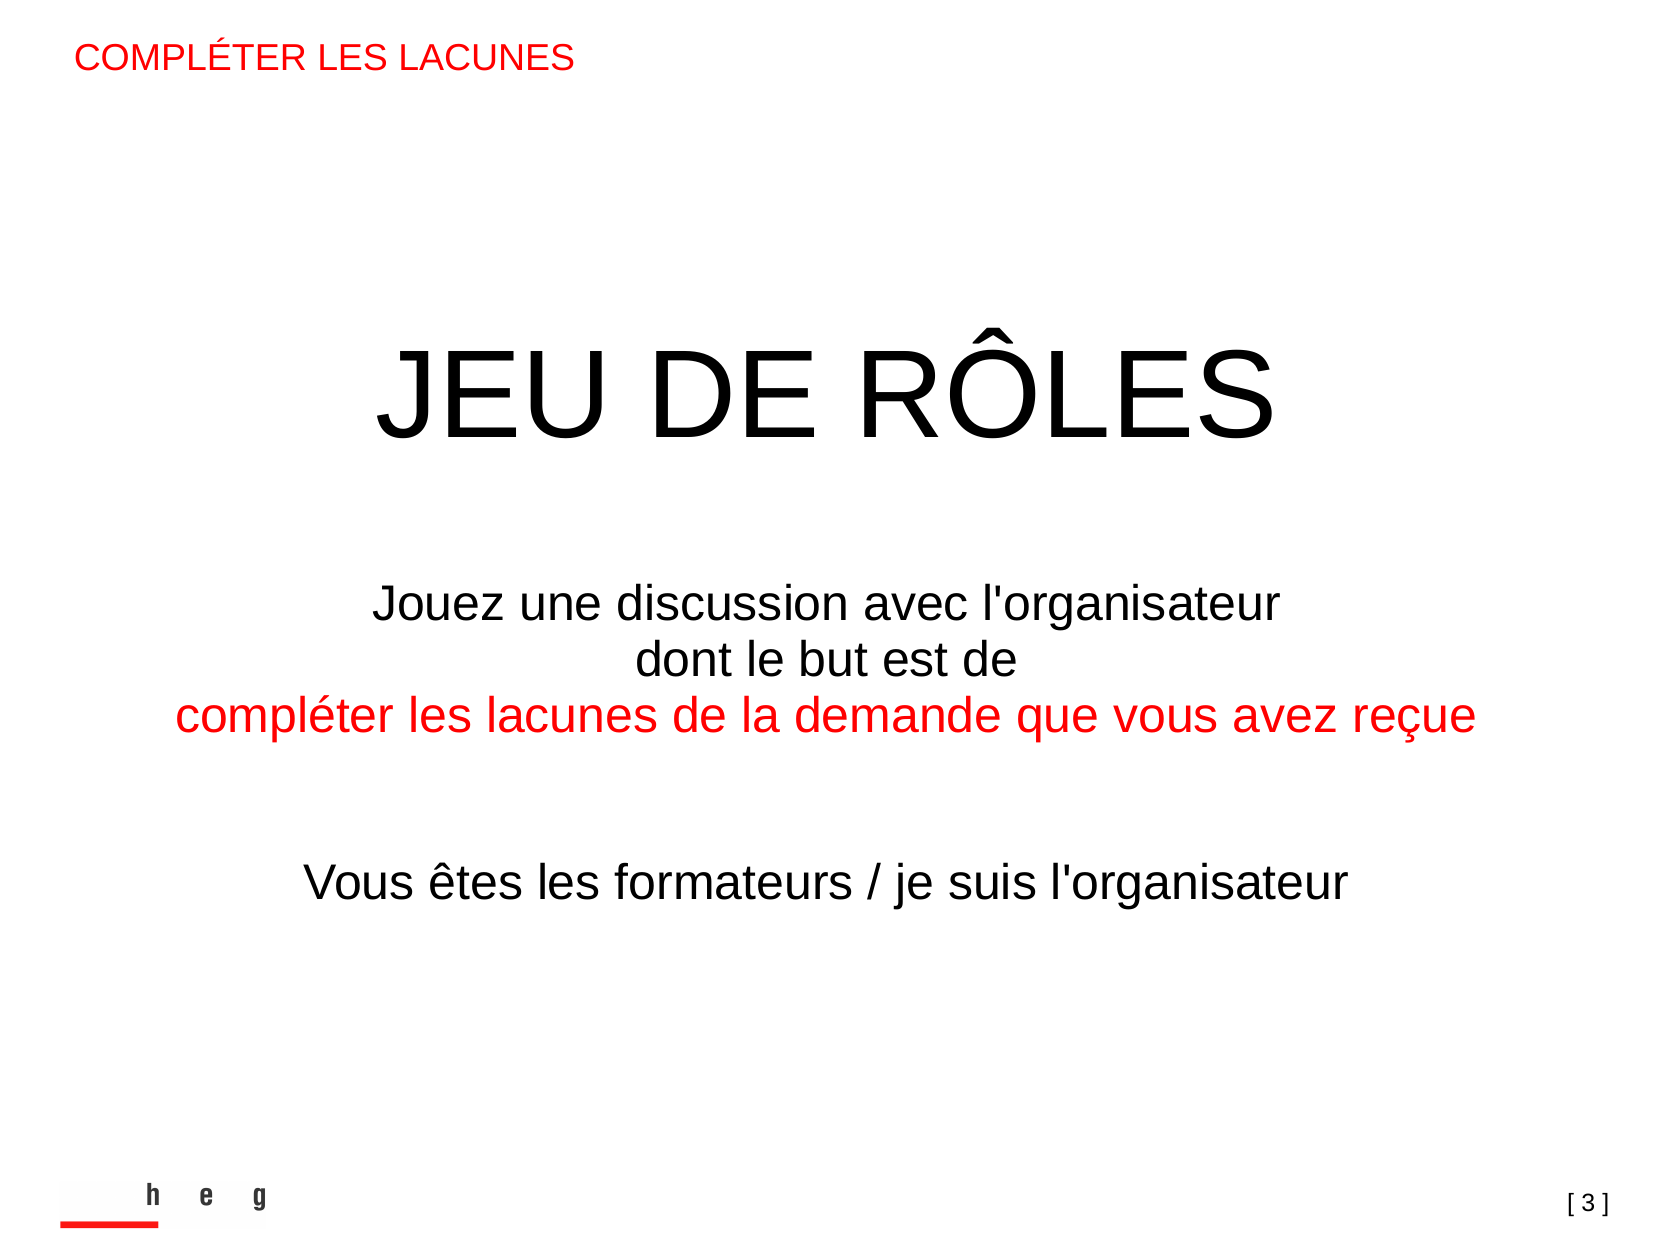

COMPLÉTER LES LACUNES
JEU DE RÔLES
Jouez une discussion avec l'organisateur
dont le but est de
compléter les lacunes de la demande que vous avez reçue
Vous êtes les formateurs / je suis l'organisateur